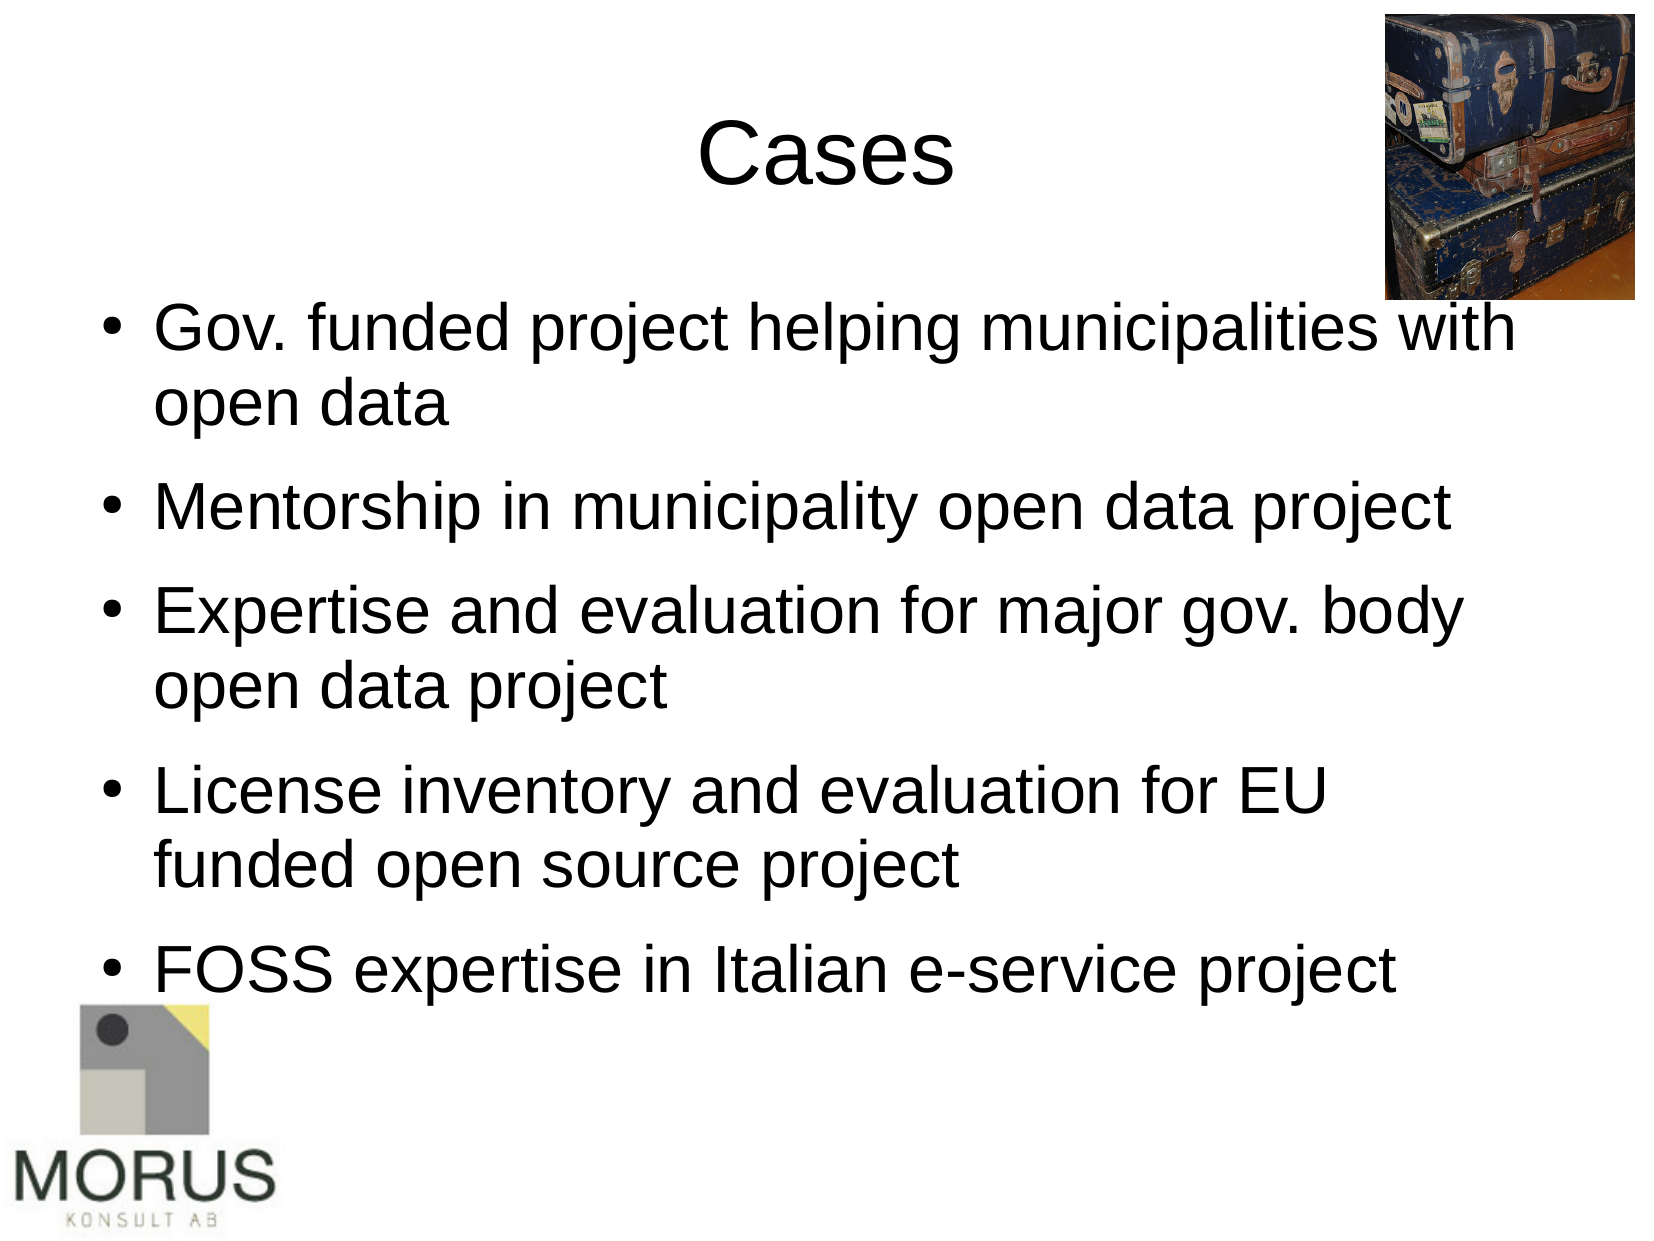

# Cases
Gov. funded project helping municipalities with open data
Mentorship in municipality open data project
Expertise and evaluation for major gov. body open data project
License inventory and evaluation for EU funded open source project
FOSS expertise in Italian e-service project